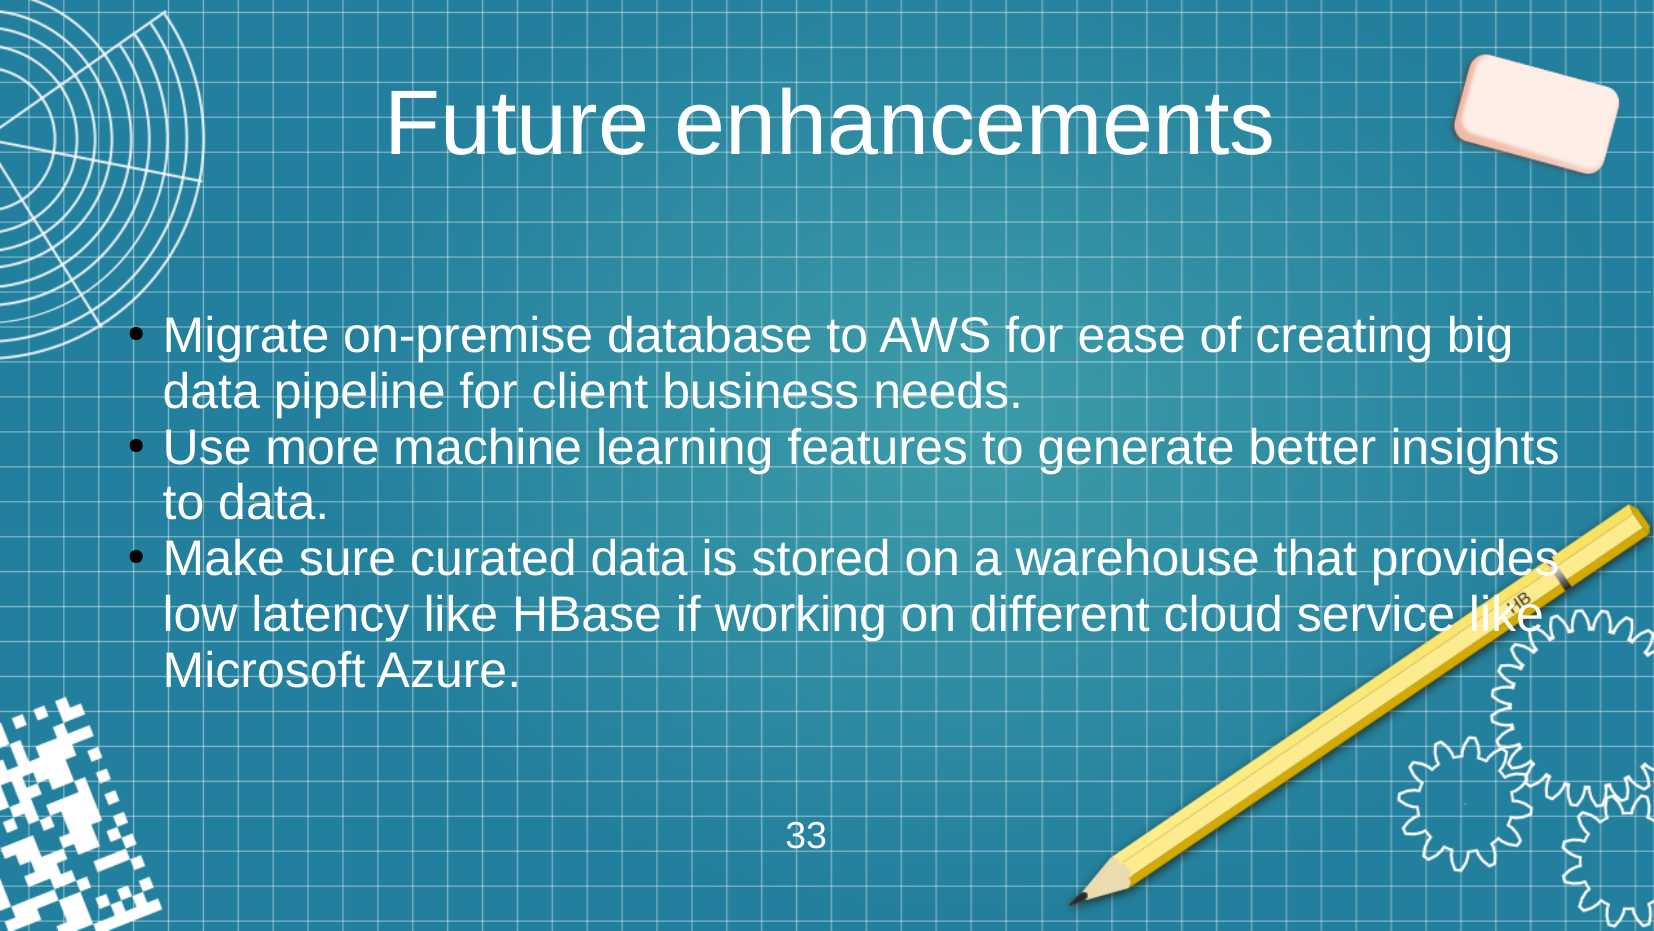

# Future enhancements
Migrate on-premise database to AWS for ease of creating big data pipeline for client business needs.
Use more machine learning features to generate better insights to data.
Make sure curated data is stored on a warehouse that provides low latency like HBase if working on different cloud service like Microsoft Azure.